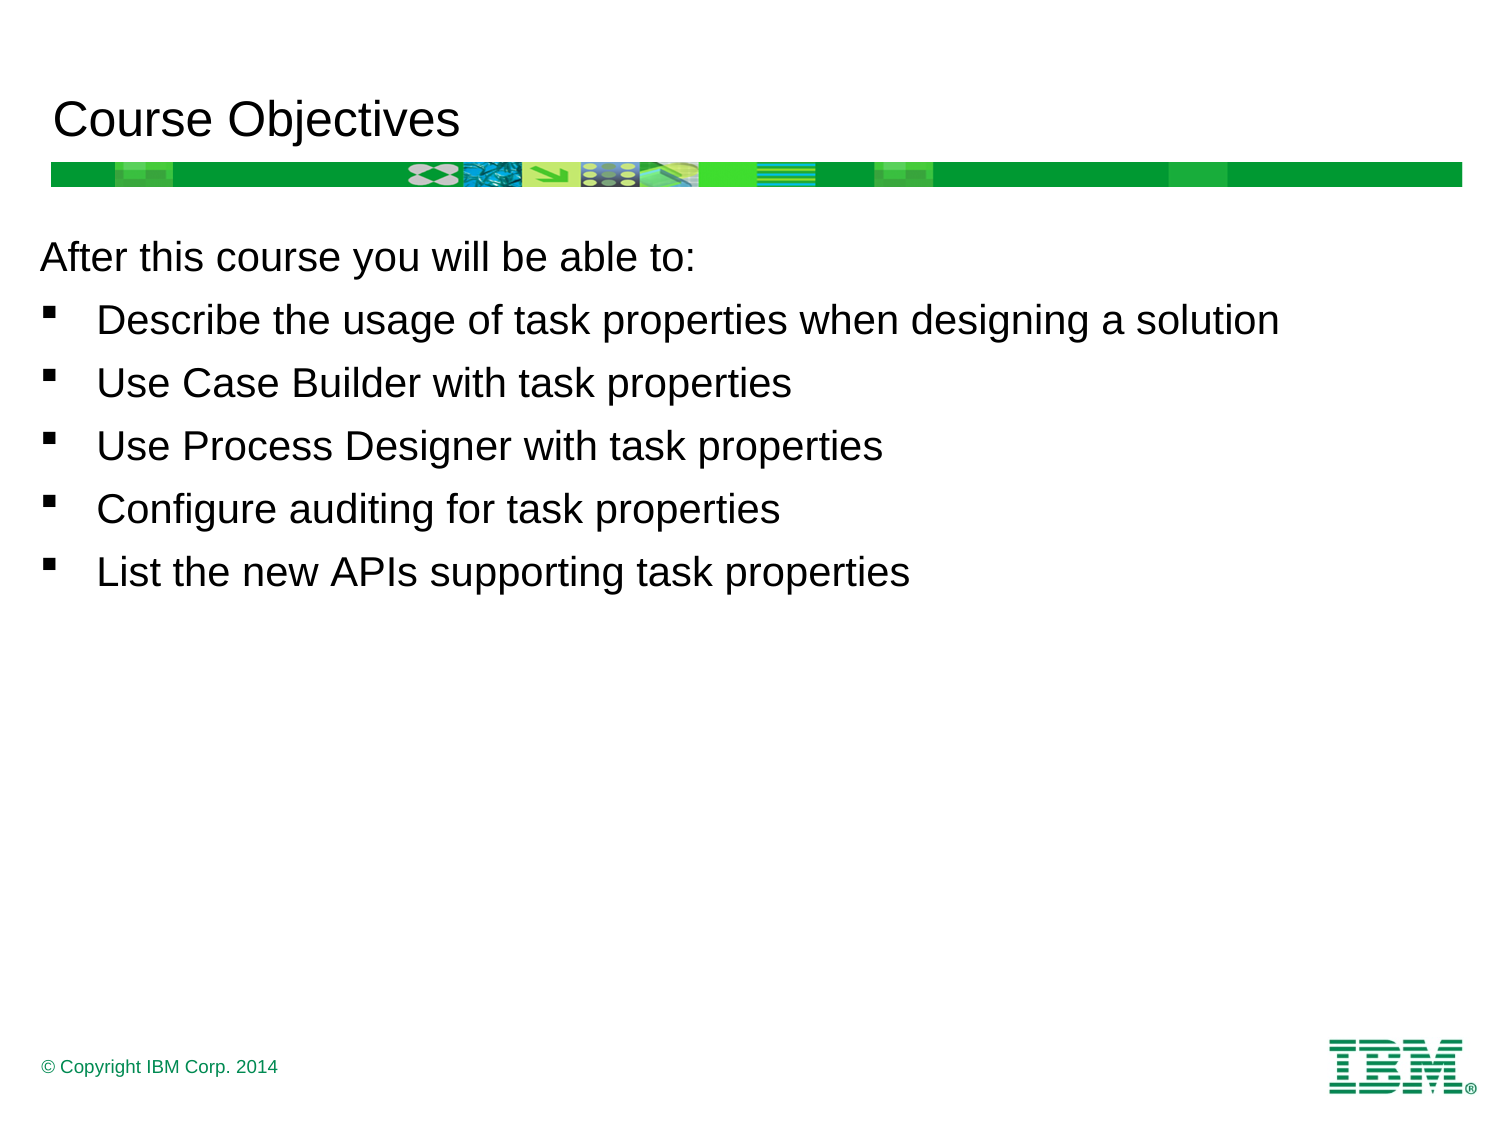

# Course Objectives
After this course you will be able to:
Describe the usage of task properties when designing a solution
Use Case Builder with task properties
Use Process Designer with task properties
Configure auditing for task properties
List the new APIs supporting task properties